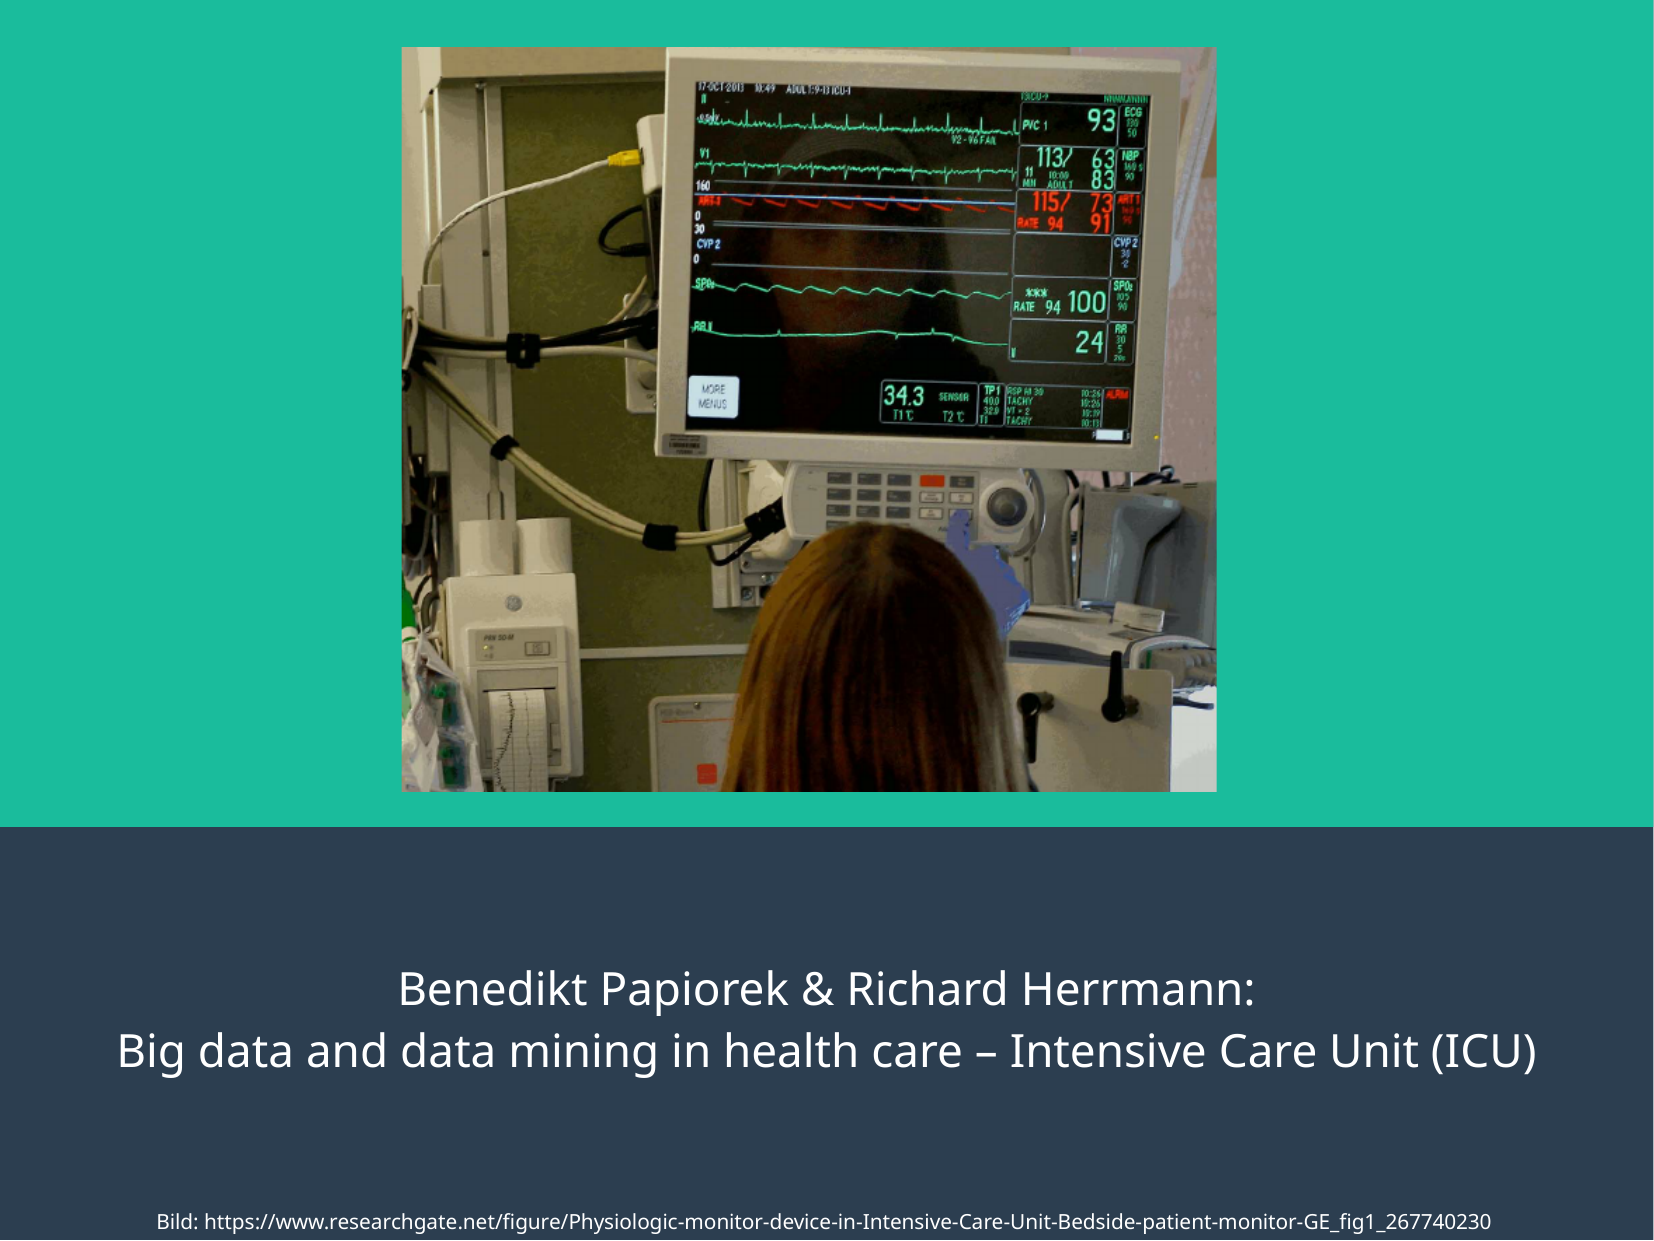

#
Benedikt Papiorek & Richard Herrmann:
Big data and data mining in health care – Intensive Care Unit (ICU)
Bild: https://www.researchgate.net/figure/Physiologic-monitor-device-in-Intensive-Care-Unit-Bedside-patient-monitor-GE_fig1_267740230